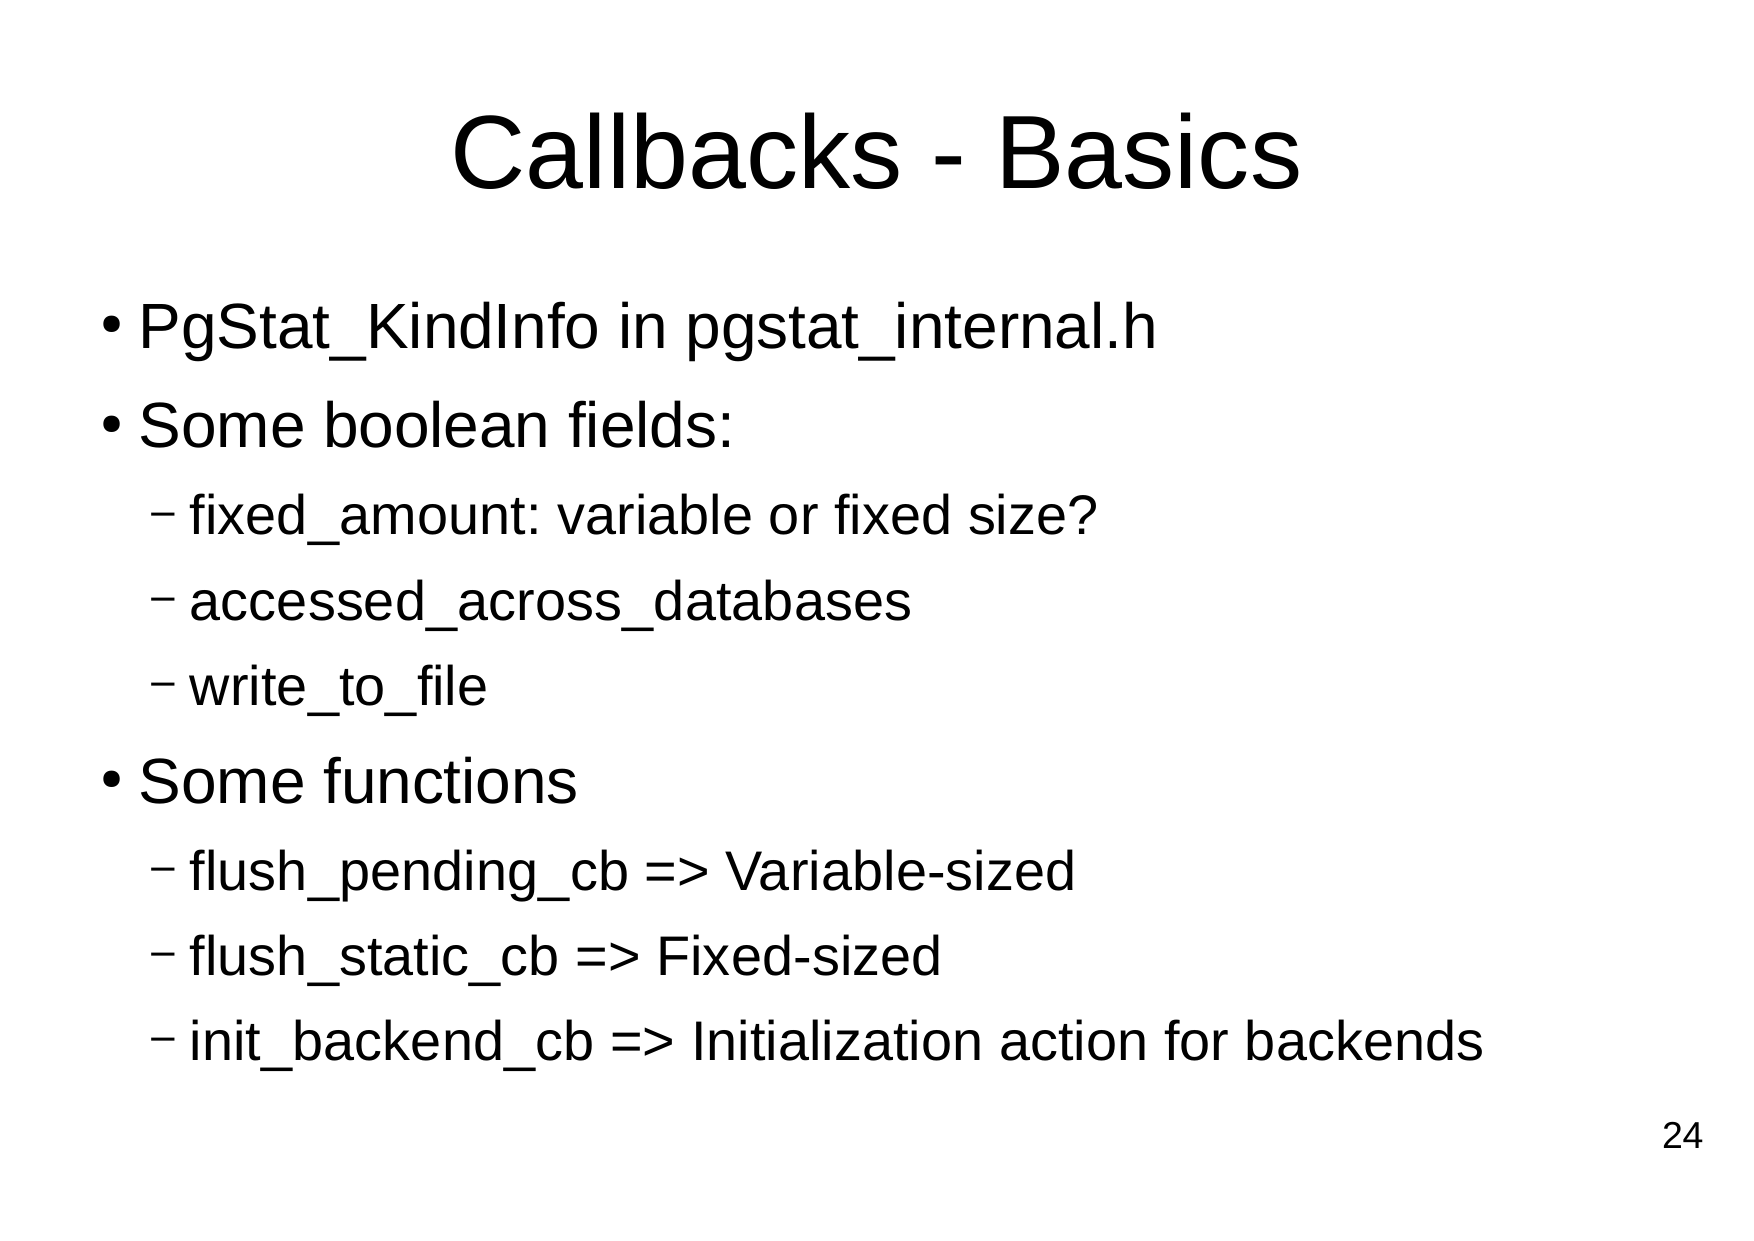

# Callbacks - Basics
PgStat_KindInfo in pgstat_internal.h
Some boolean fields:
fixed_amount: variable or fixed size?
accessed_across_databases
write_to_file
Some functions
flush_pending_cb => Variable-sized
flush_static_cb => Fixed-sized
init_backend_cb => Initialization action for backends